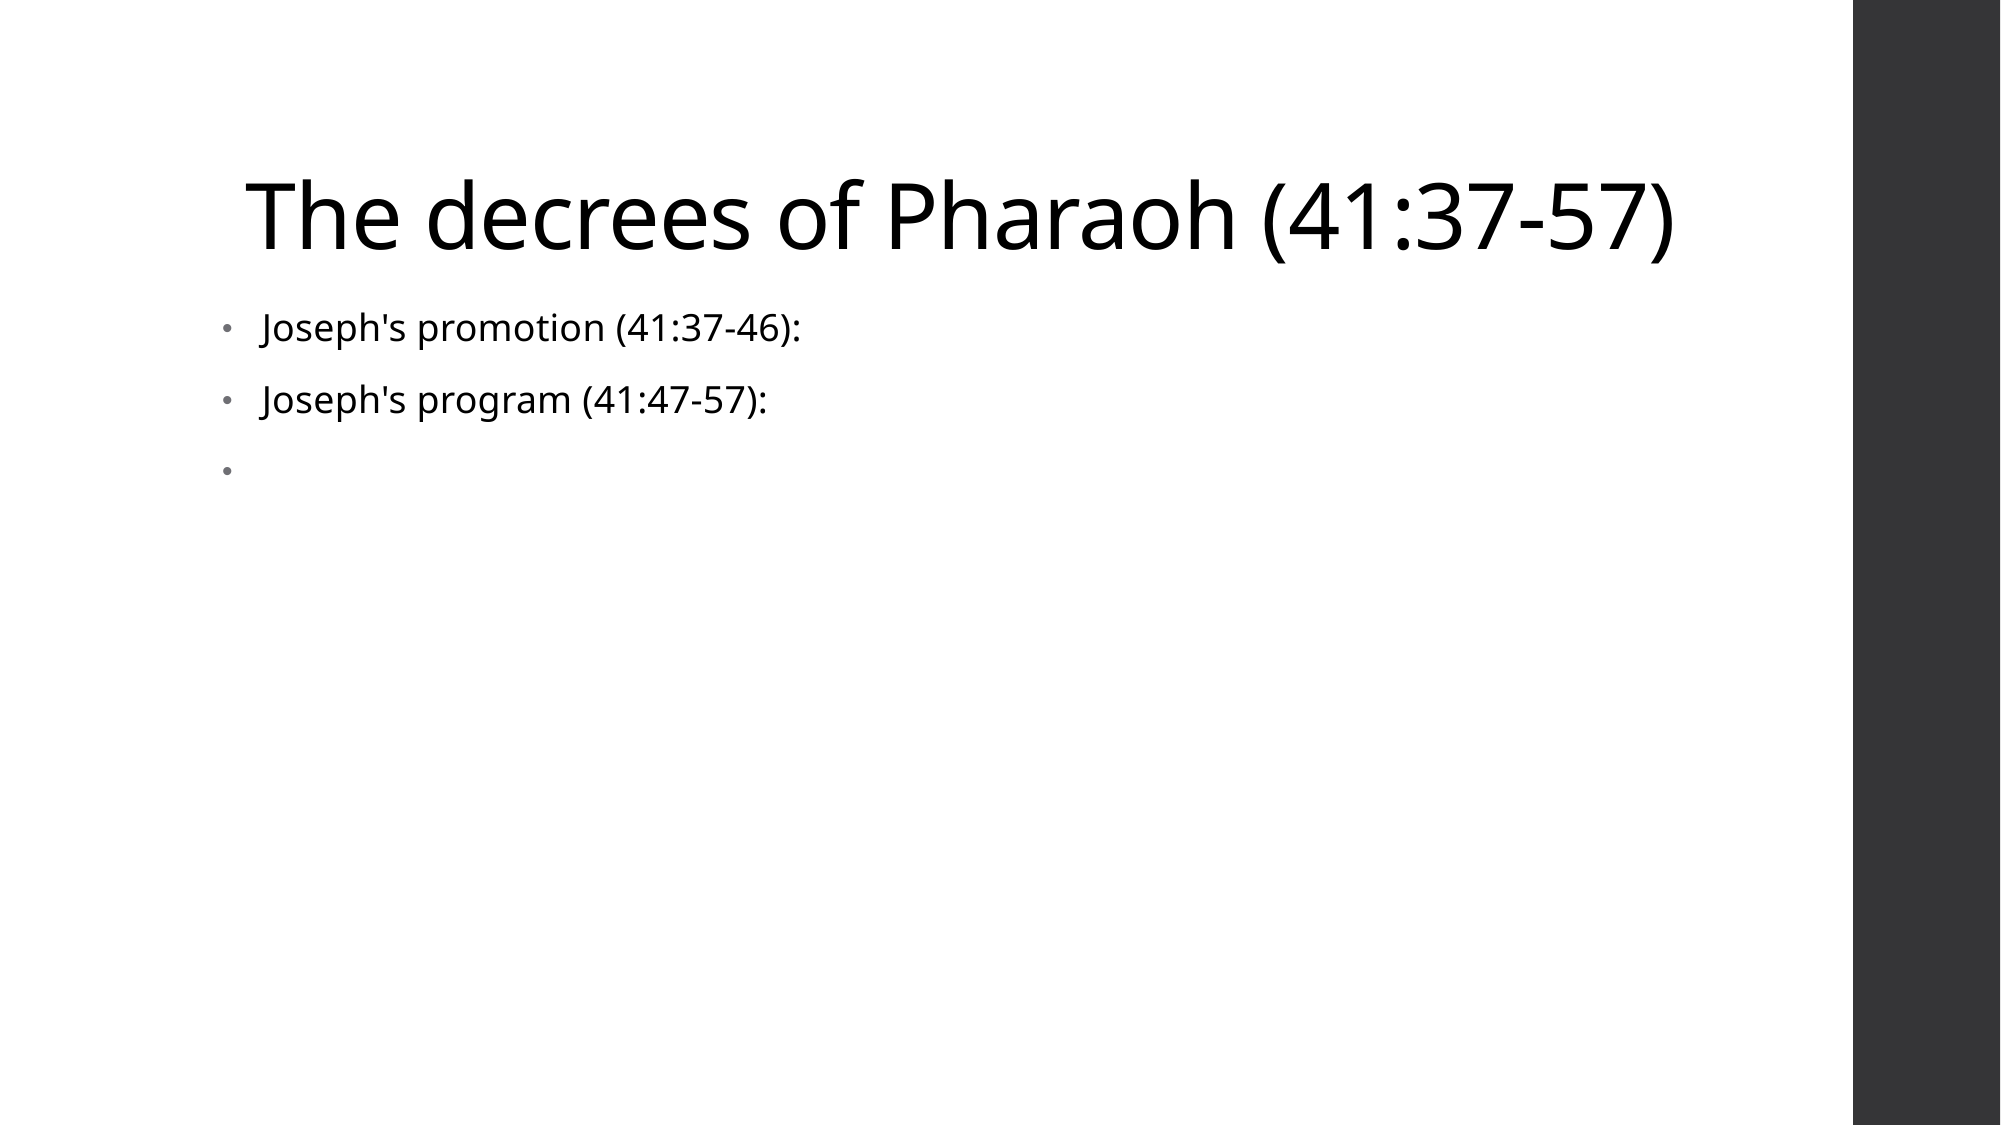

# The decrees of Pharaoh (41:37-57)
 Joseph's promotion (41:37-46):
 Joseph's program (41:47-57):